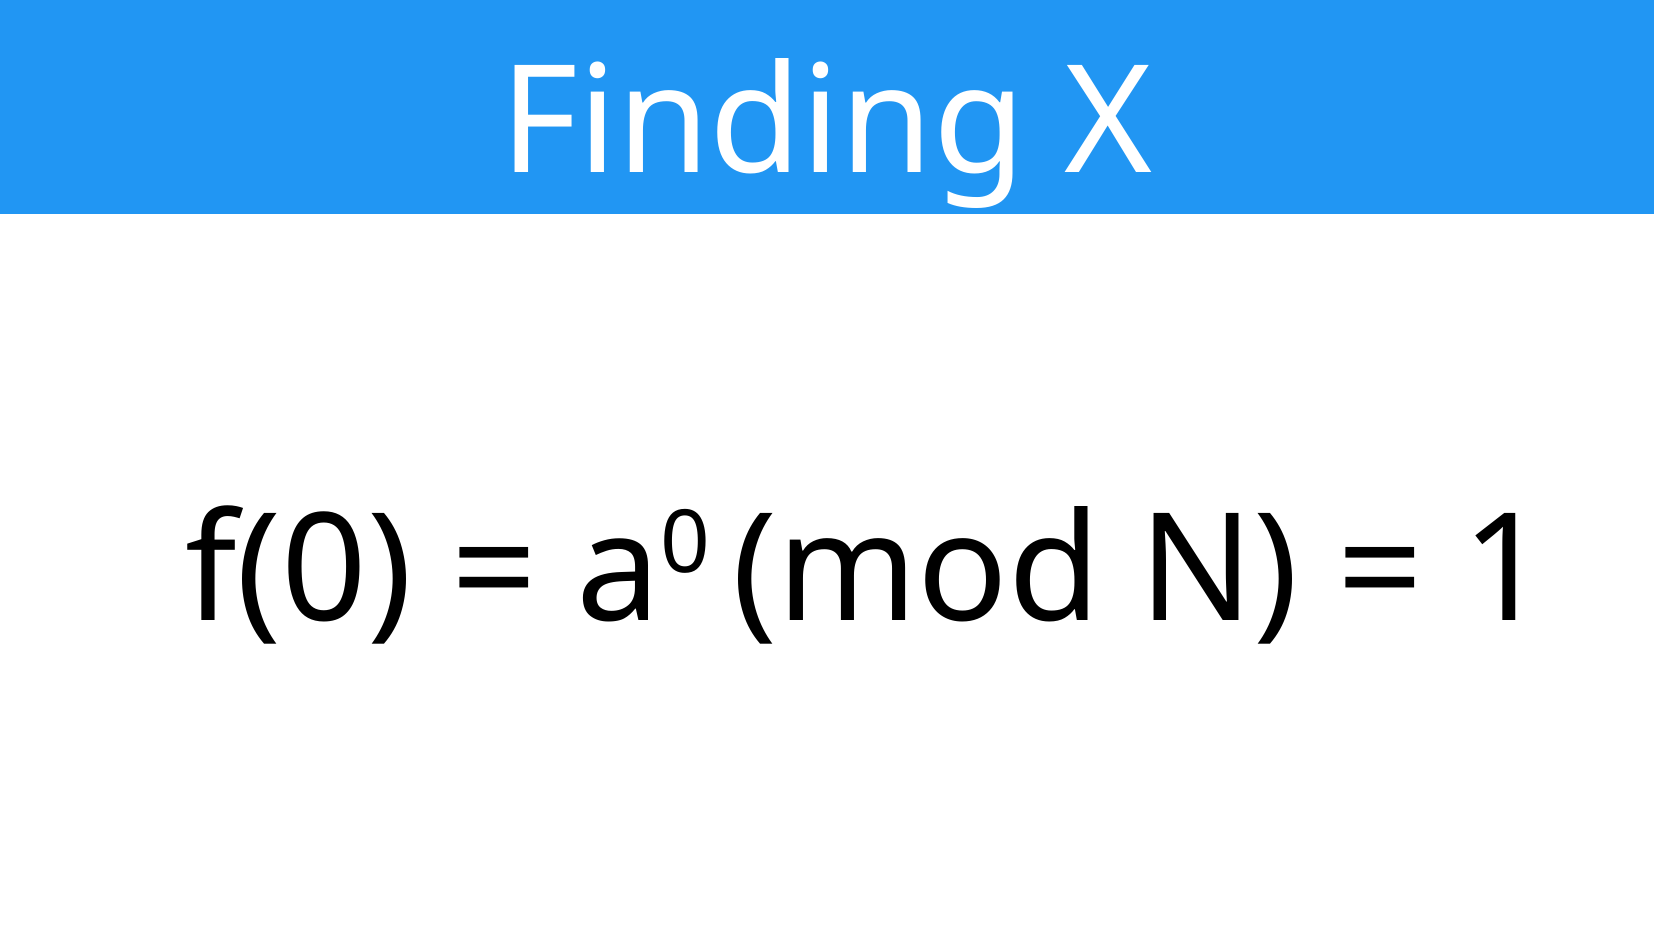

# Finding X
f(0) = a0 (mod N) = 1